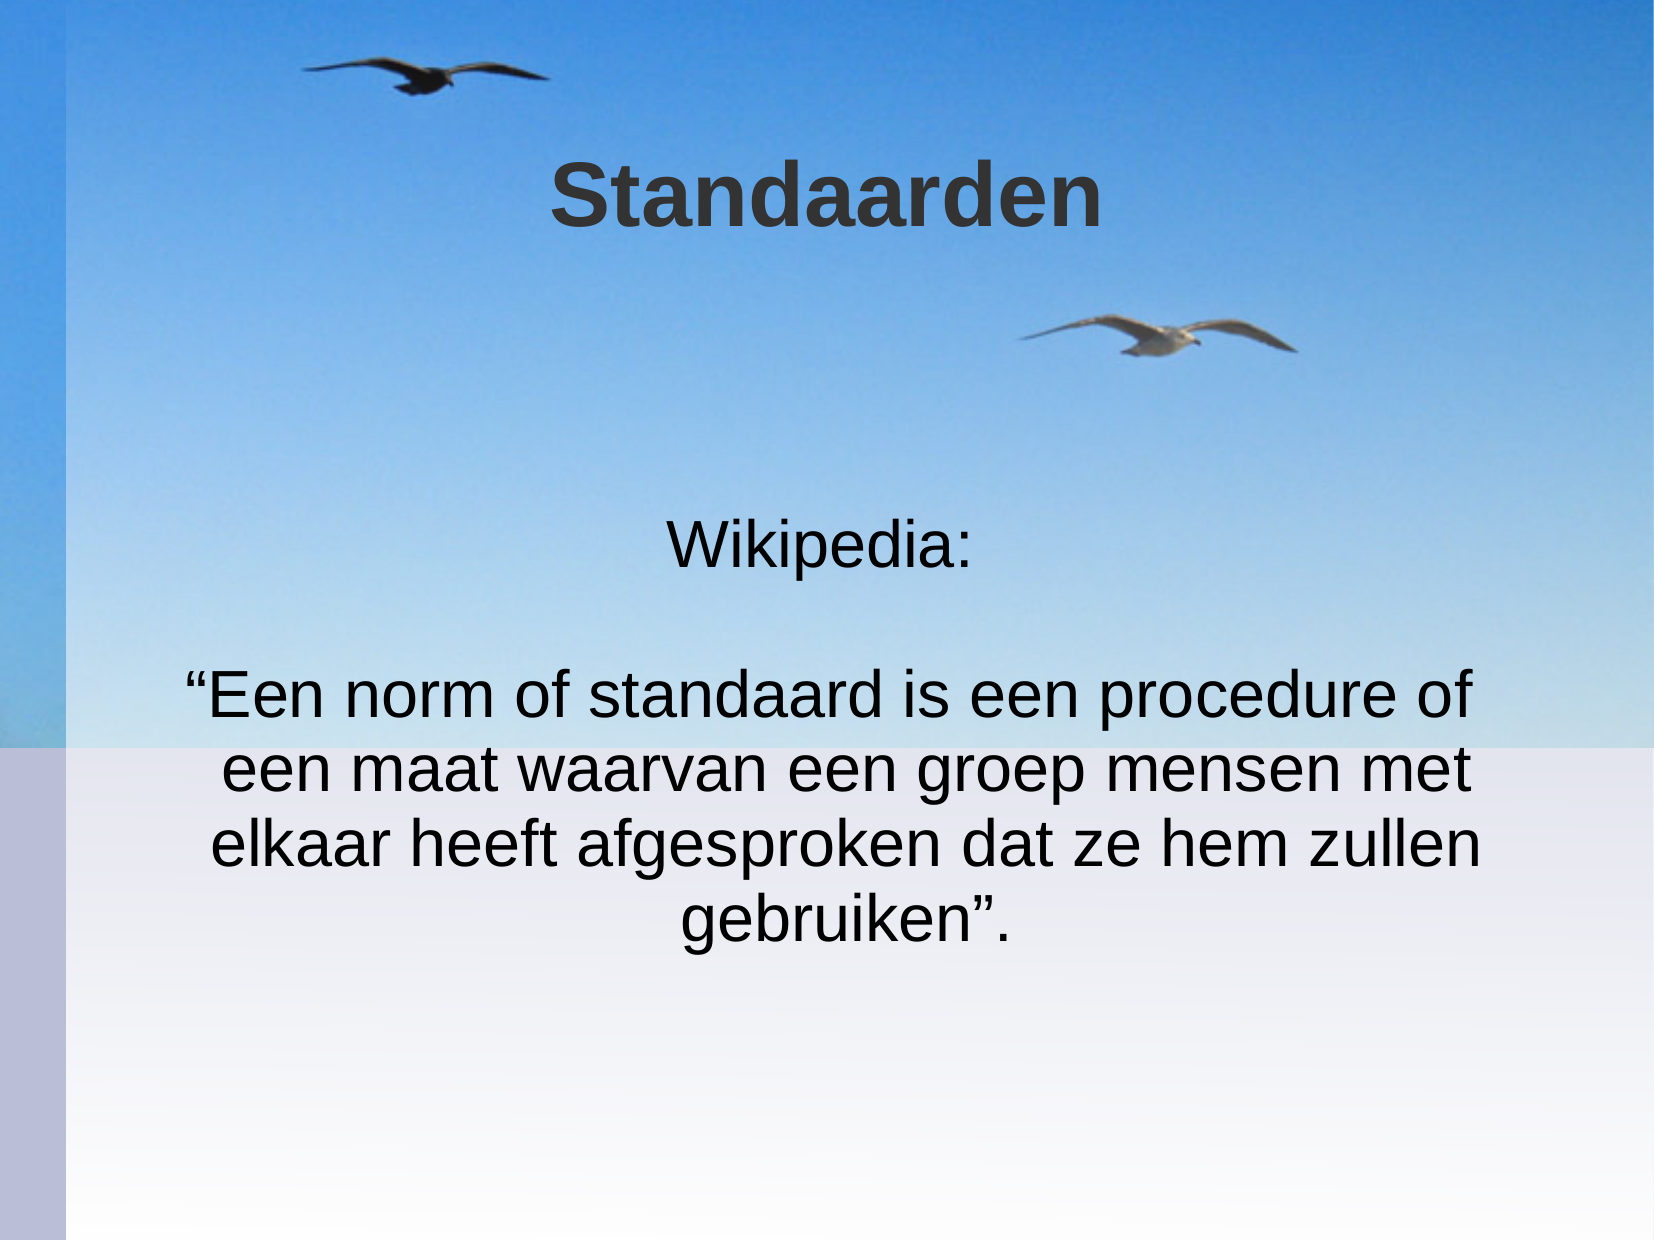

# Standaarden
Wikipedia:
“Een norm of standaard is een procedure of een maat waarvan een groep mensen met elkaar heeft afgesproken dat ze hem zullen gebruiken”.